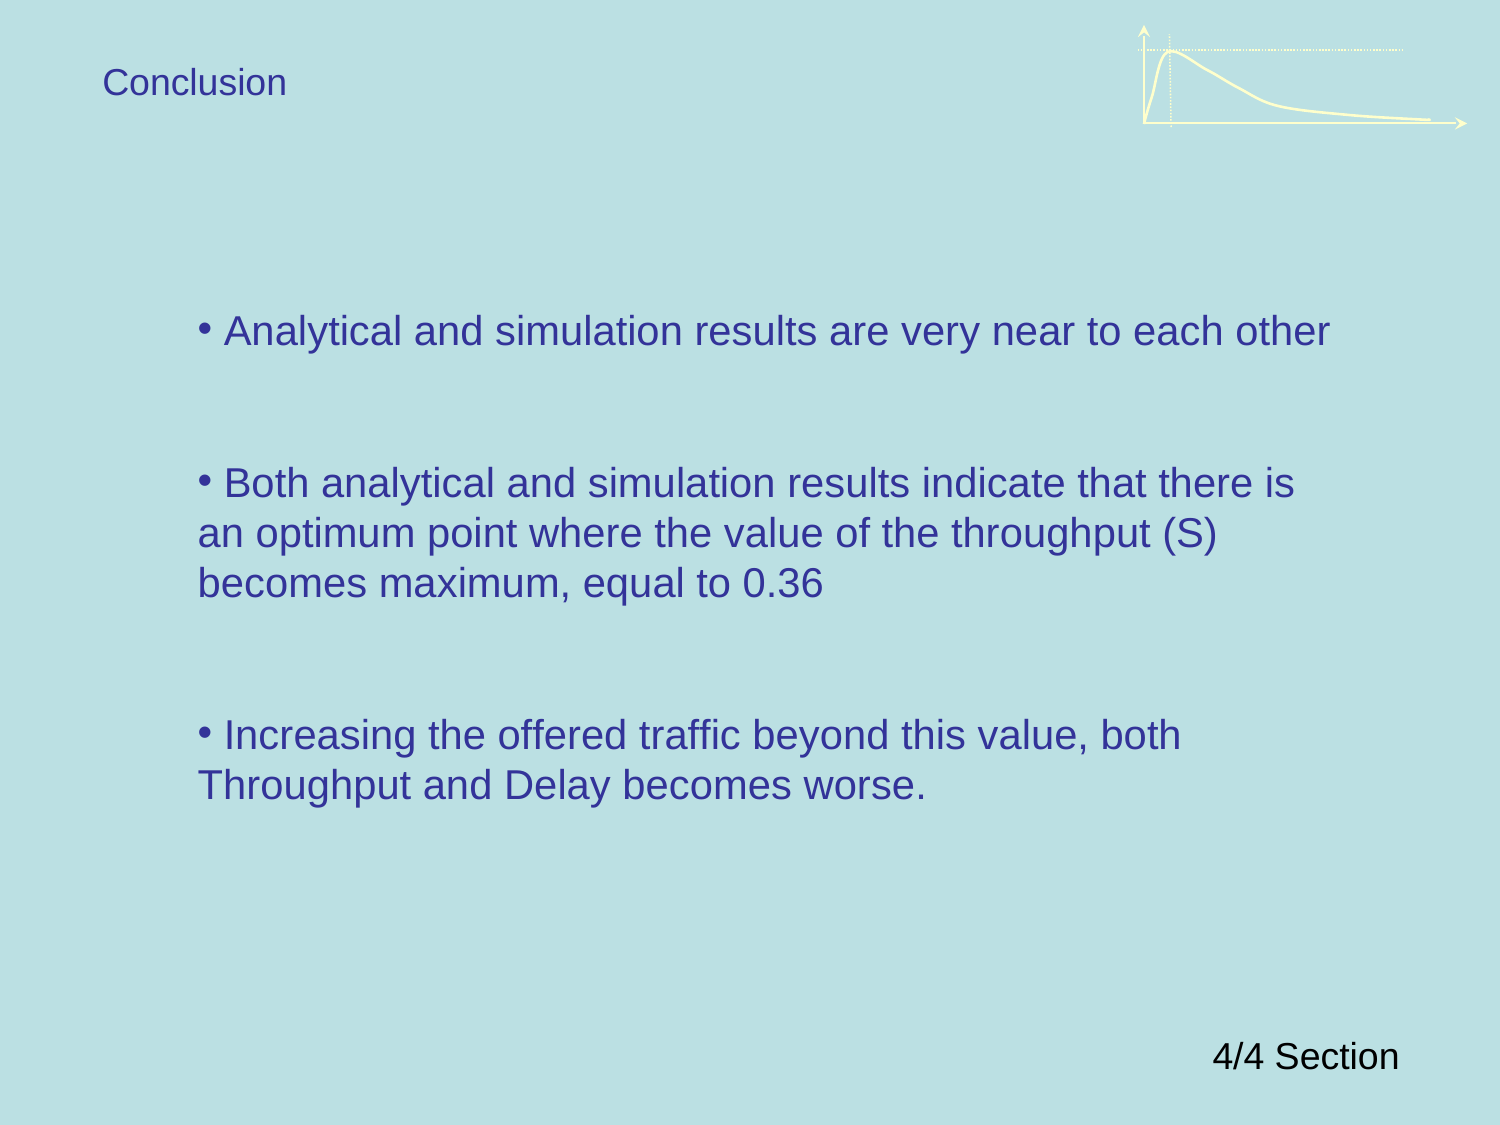

Conclusion
 Analytical and simulation results are very near to each other
 Both analytical and simulation results indicate that there is an optimum point where the value of the throughput (S) becomes maximum, equal to 0.36
 Increasing the offered traffic beyond this value, both Throughput and Delay becomes worse.
4/4 Section